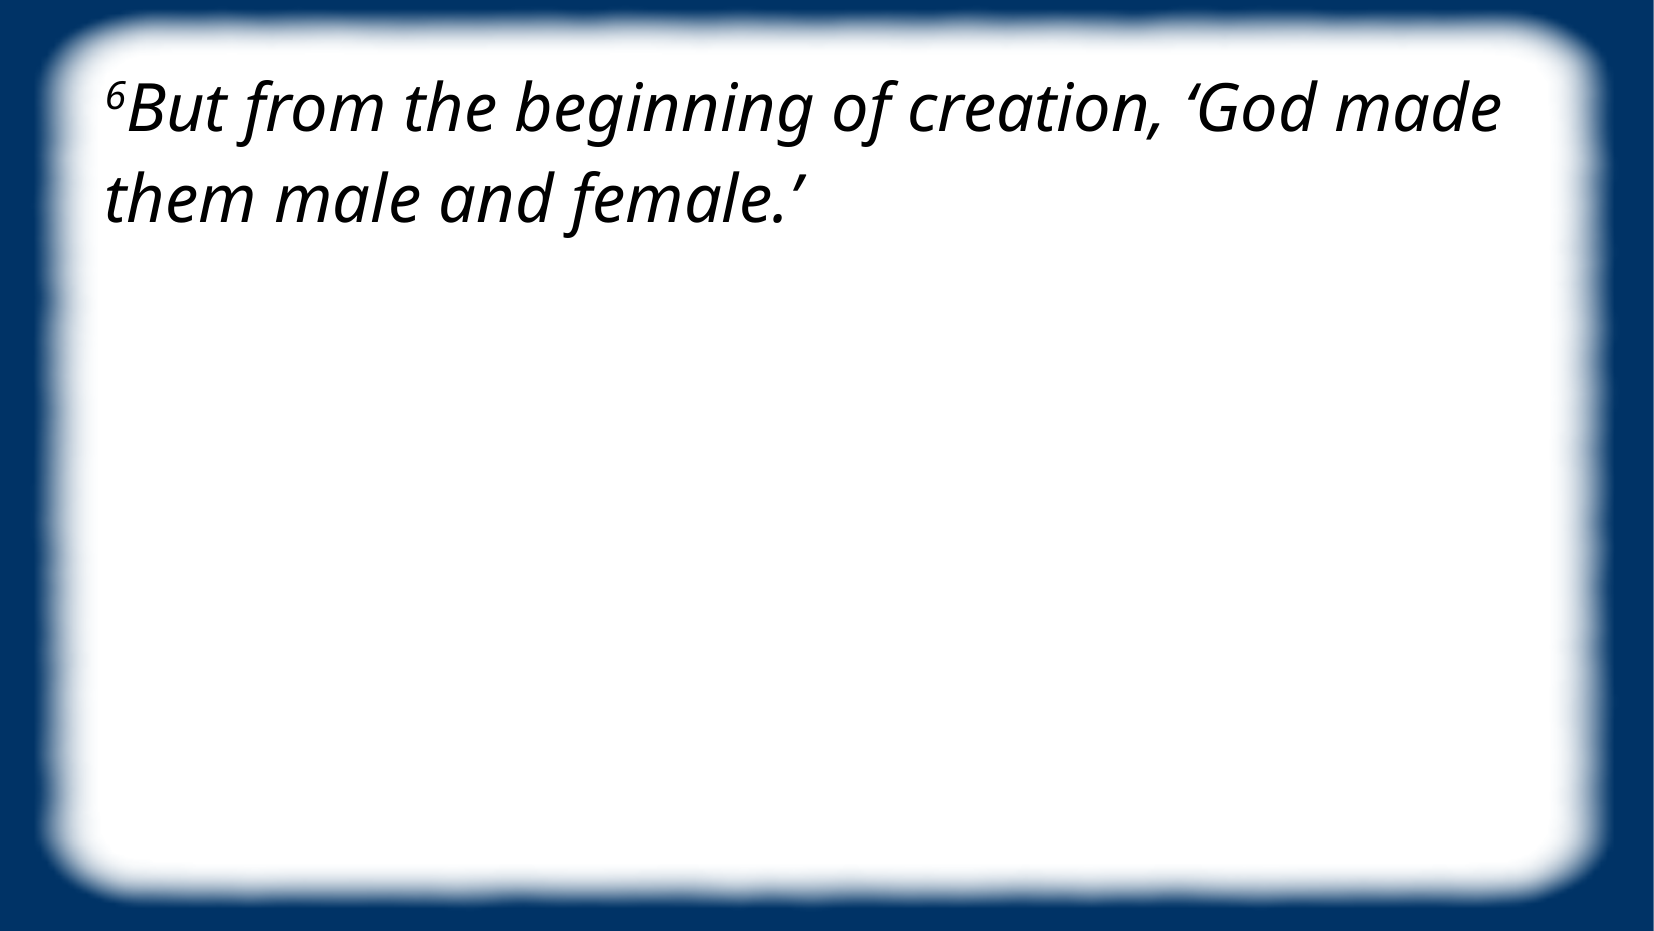

6But from the beginning of creation, ‘God made them male and female.’